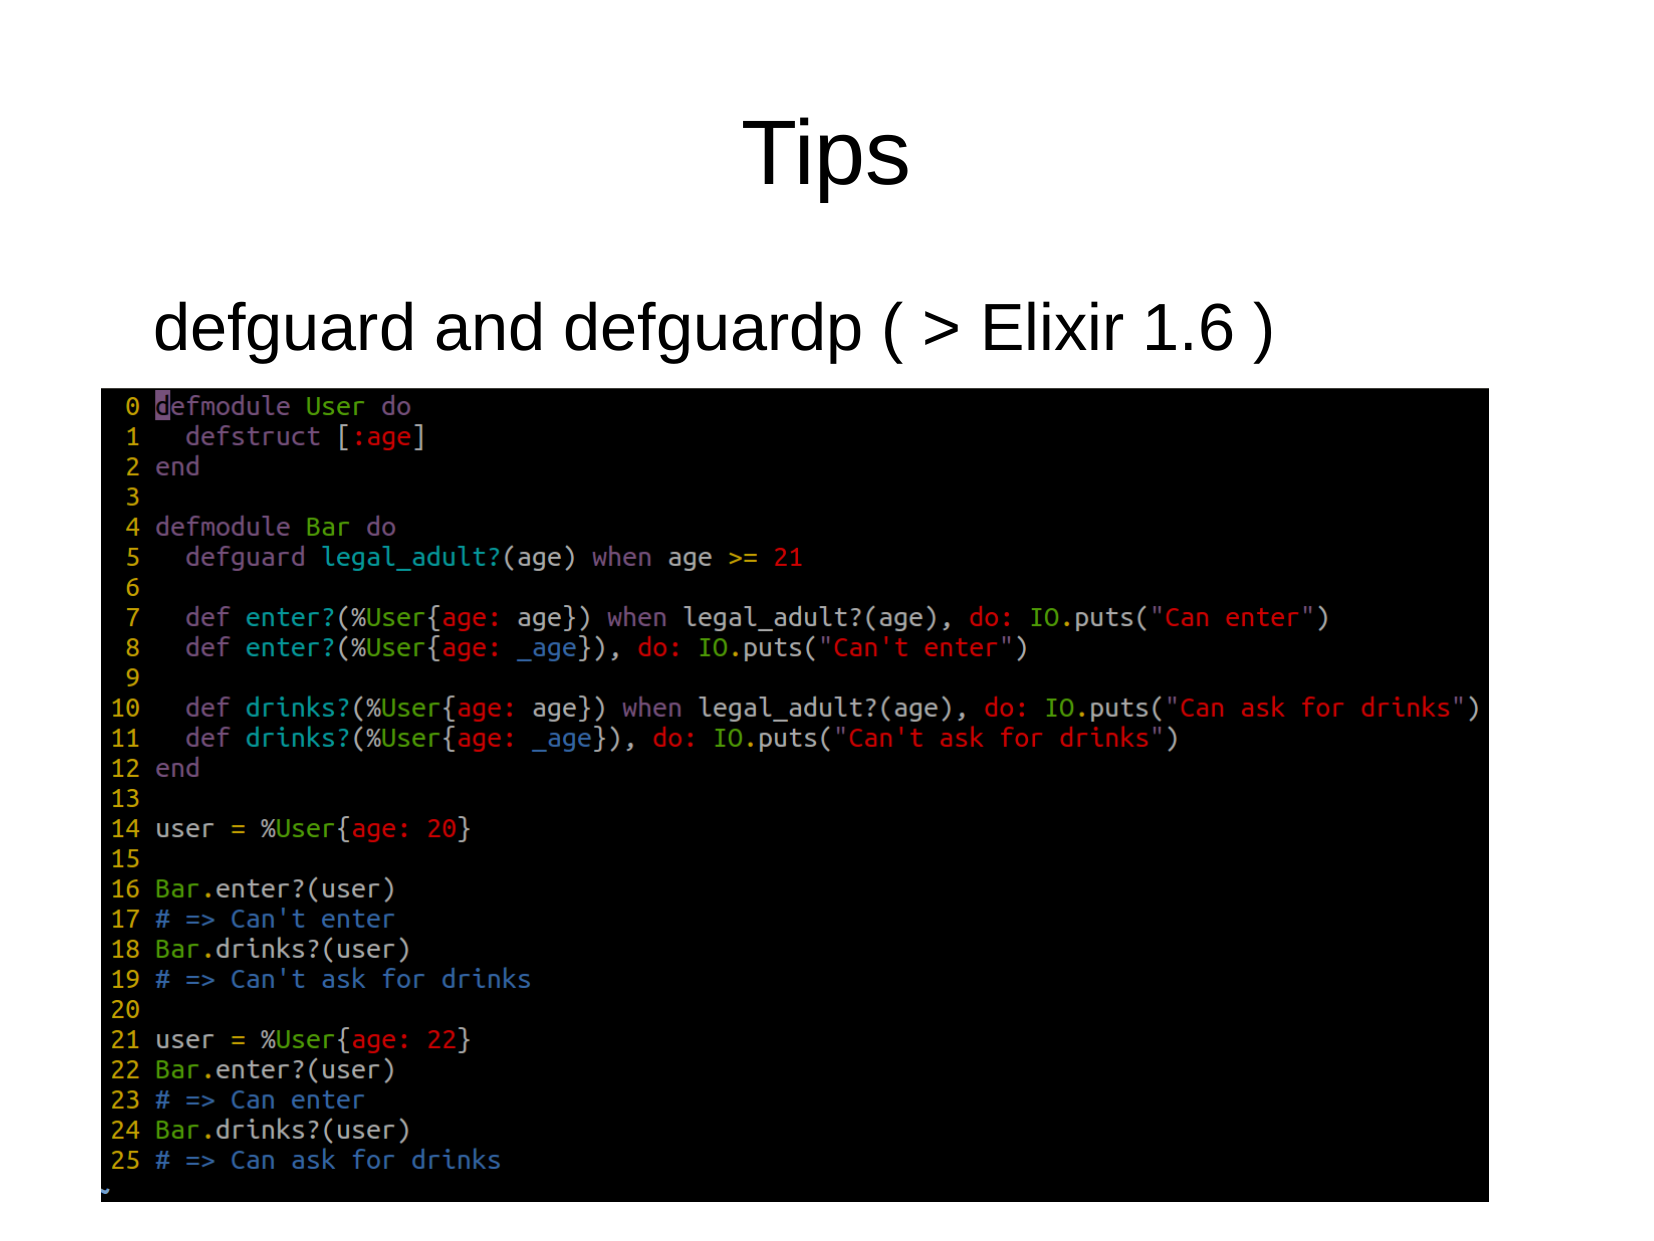

# Tips
defguard and defguardp ( > Elixir 1.6 )